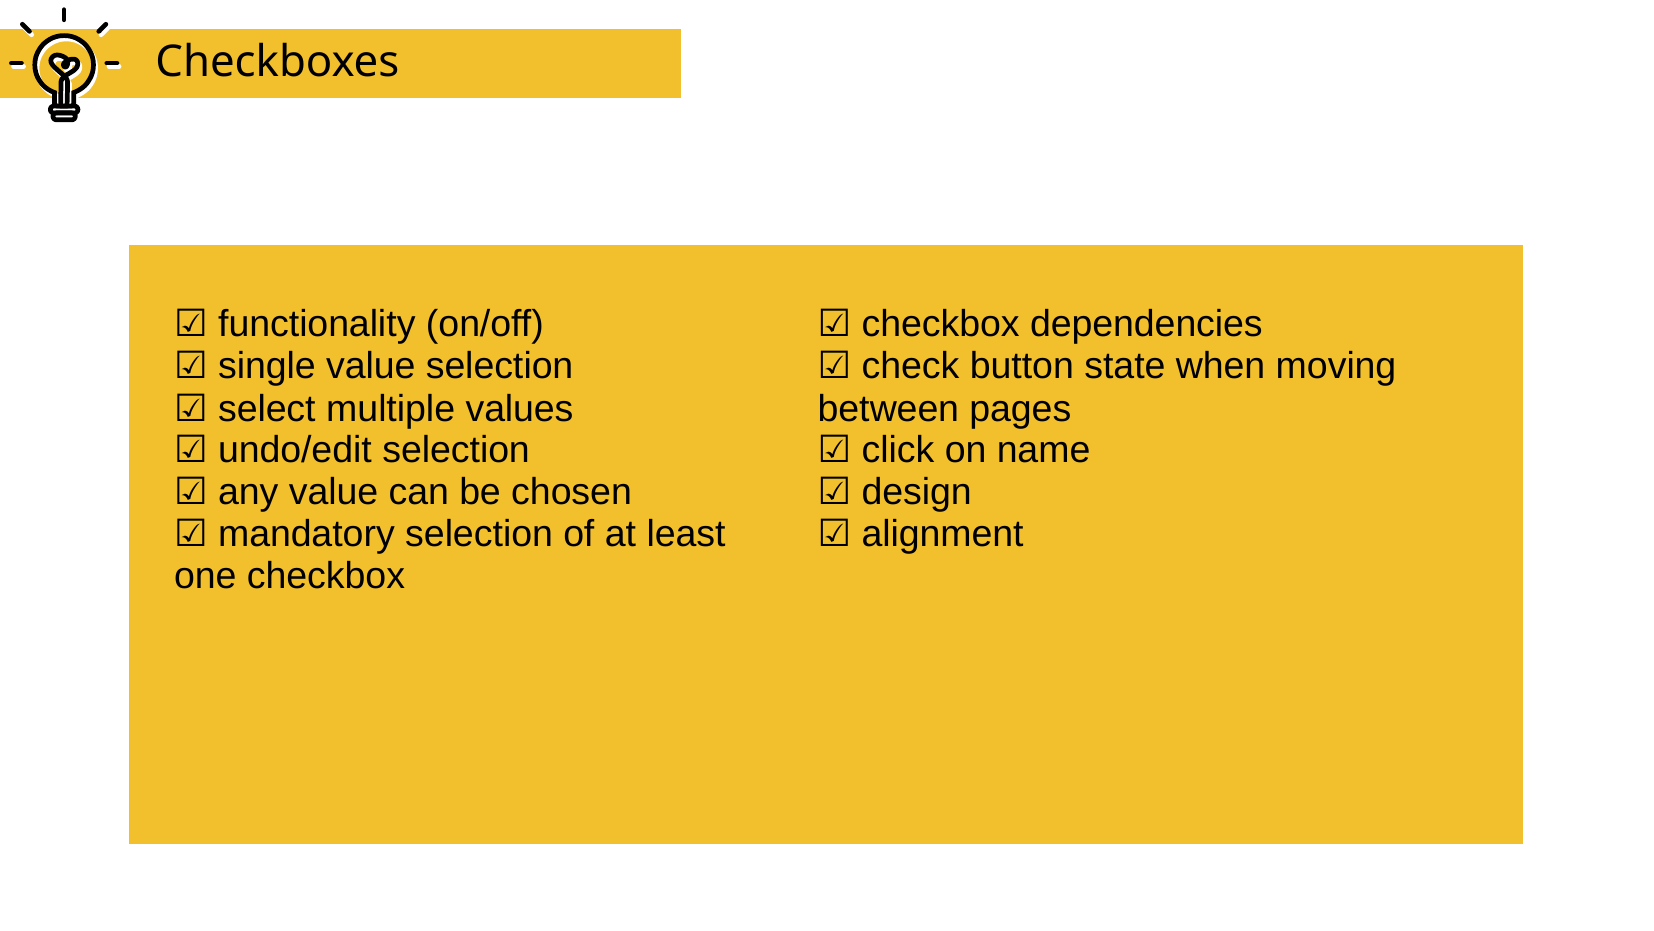

# Checkboxes
| ☑ functionality (on/off) ☑ single value selection ☑ select multiple values ☑ undo/edit selection ☑ any value can be chosen ☑ mandatory selection of at least one checkbox | ☑ checkbox dependencies ☑ check button state when moving between pages ☑ click on name ☑ design ☑ alignment |
| --- | --- |